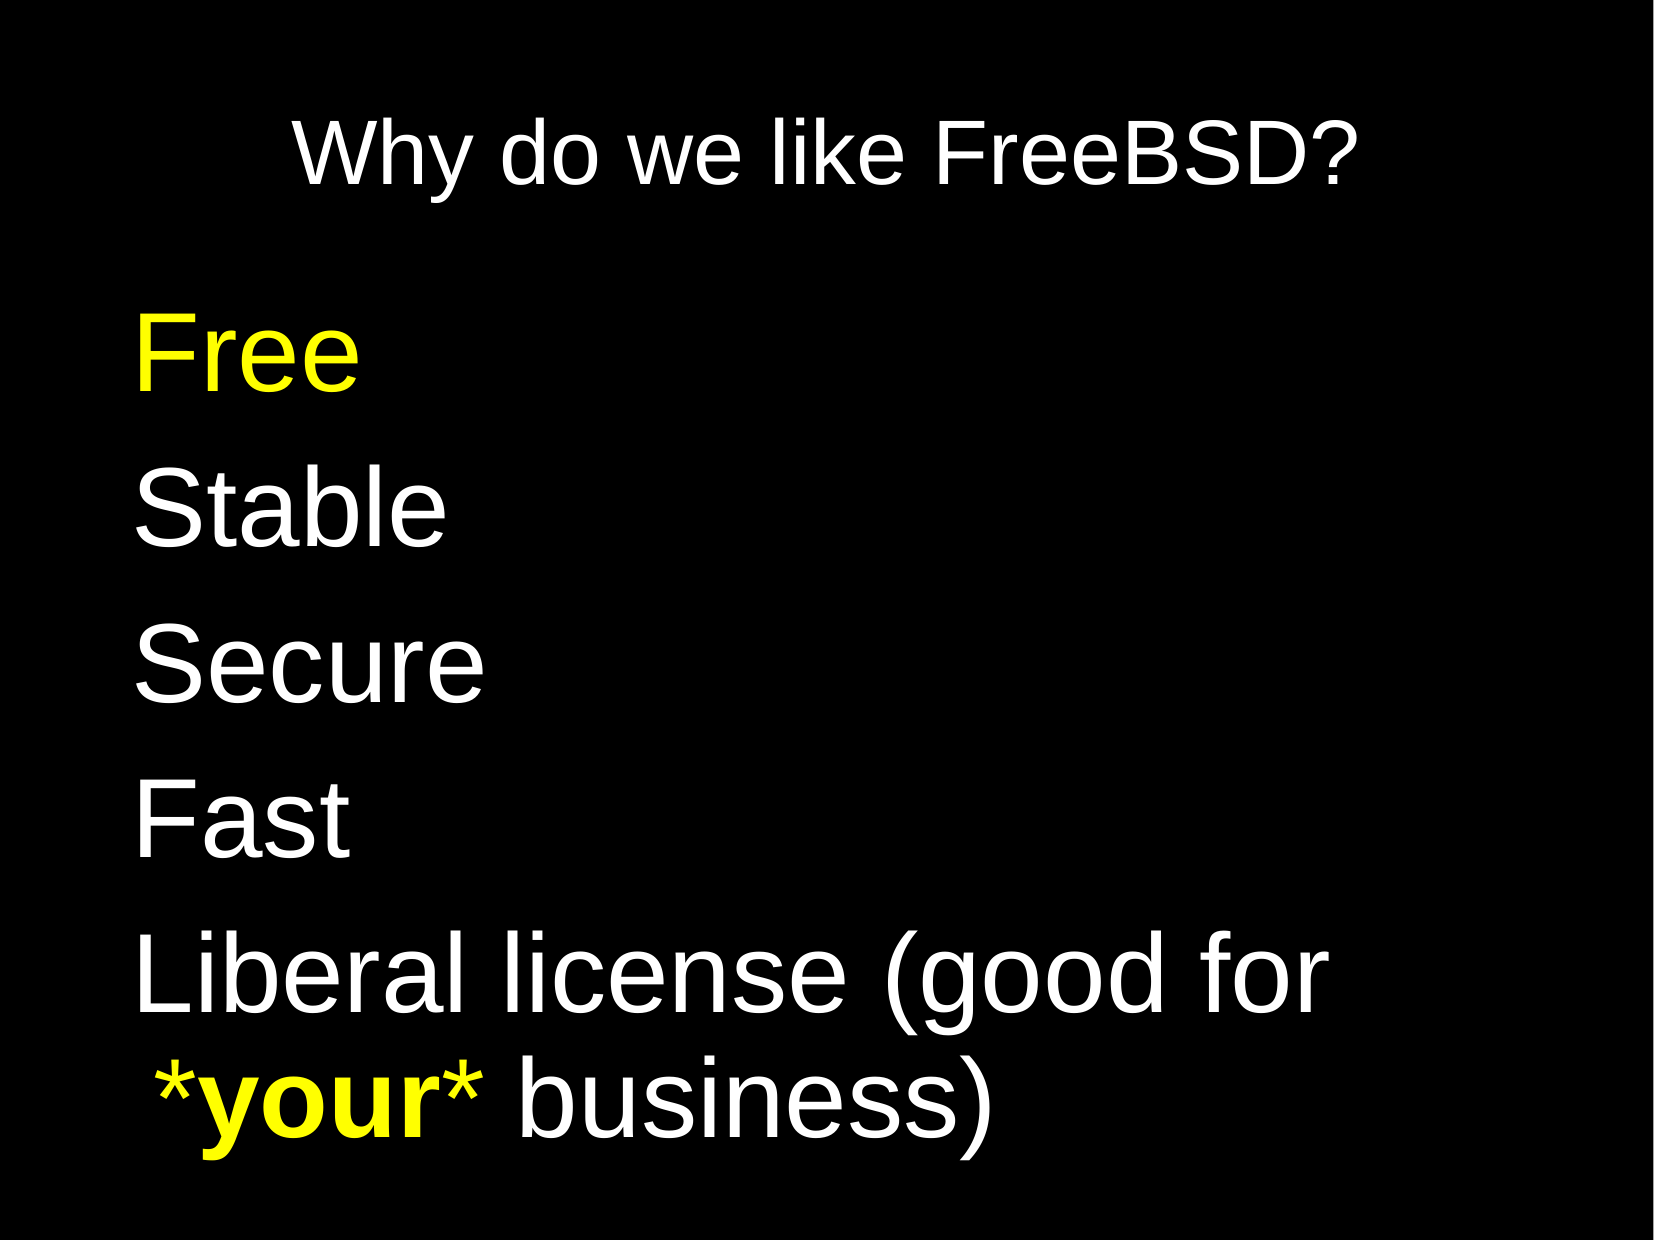

# Why do we like FreeBSD?
 Free
 Stable
 Secure
 Fast
 Liberal license (good for *your* business)